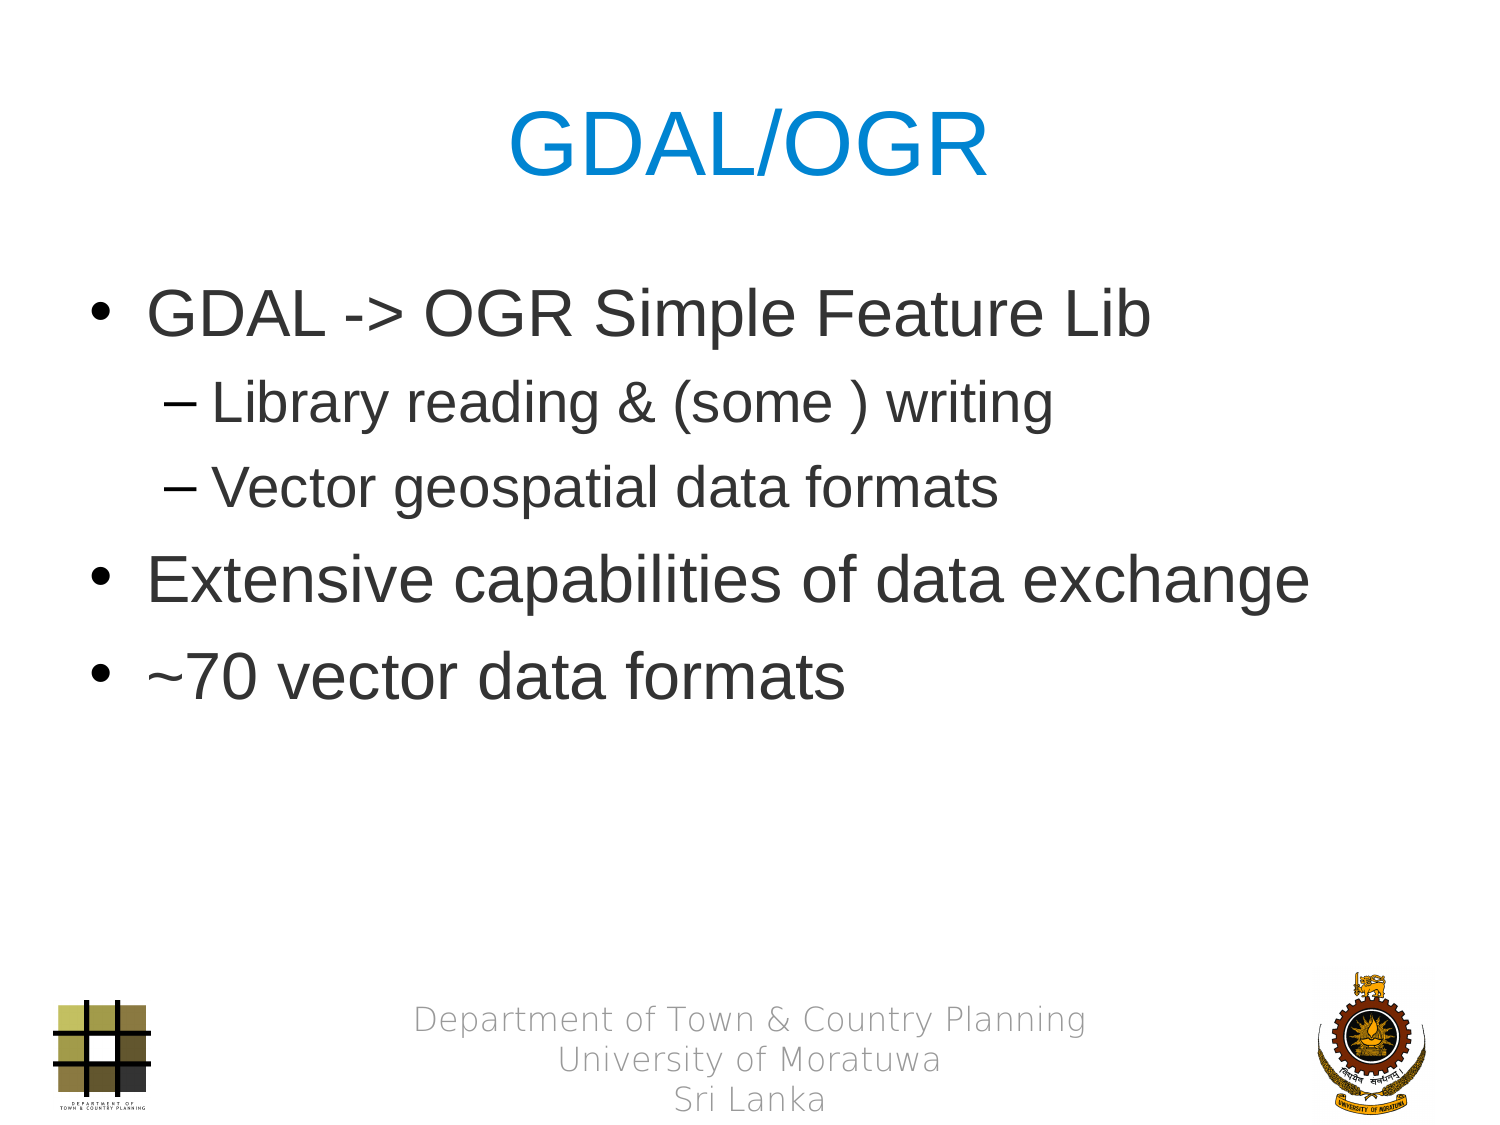

# GDAL/OGR
GDAL -> OGR Simple Feature Lib
Library reading & (some ) writing
Vector geospatial data formats
Extensive capabilities of data exchange
~70 vector data formats